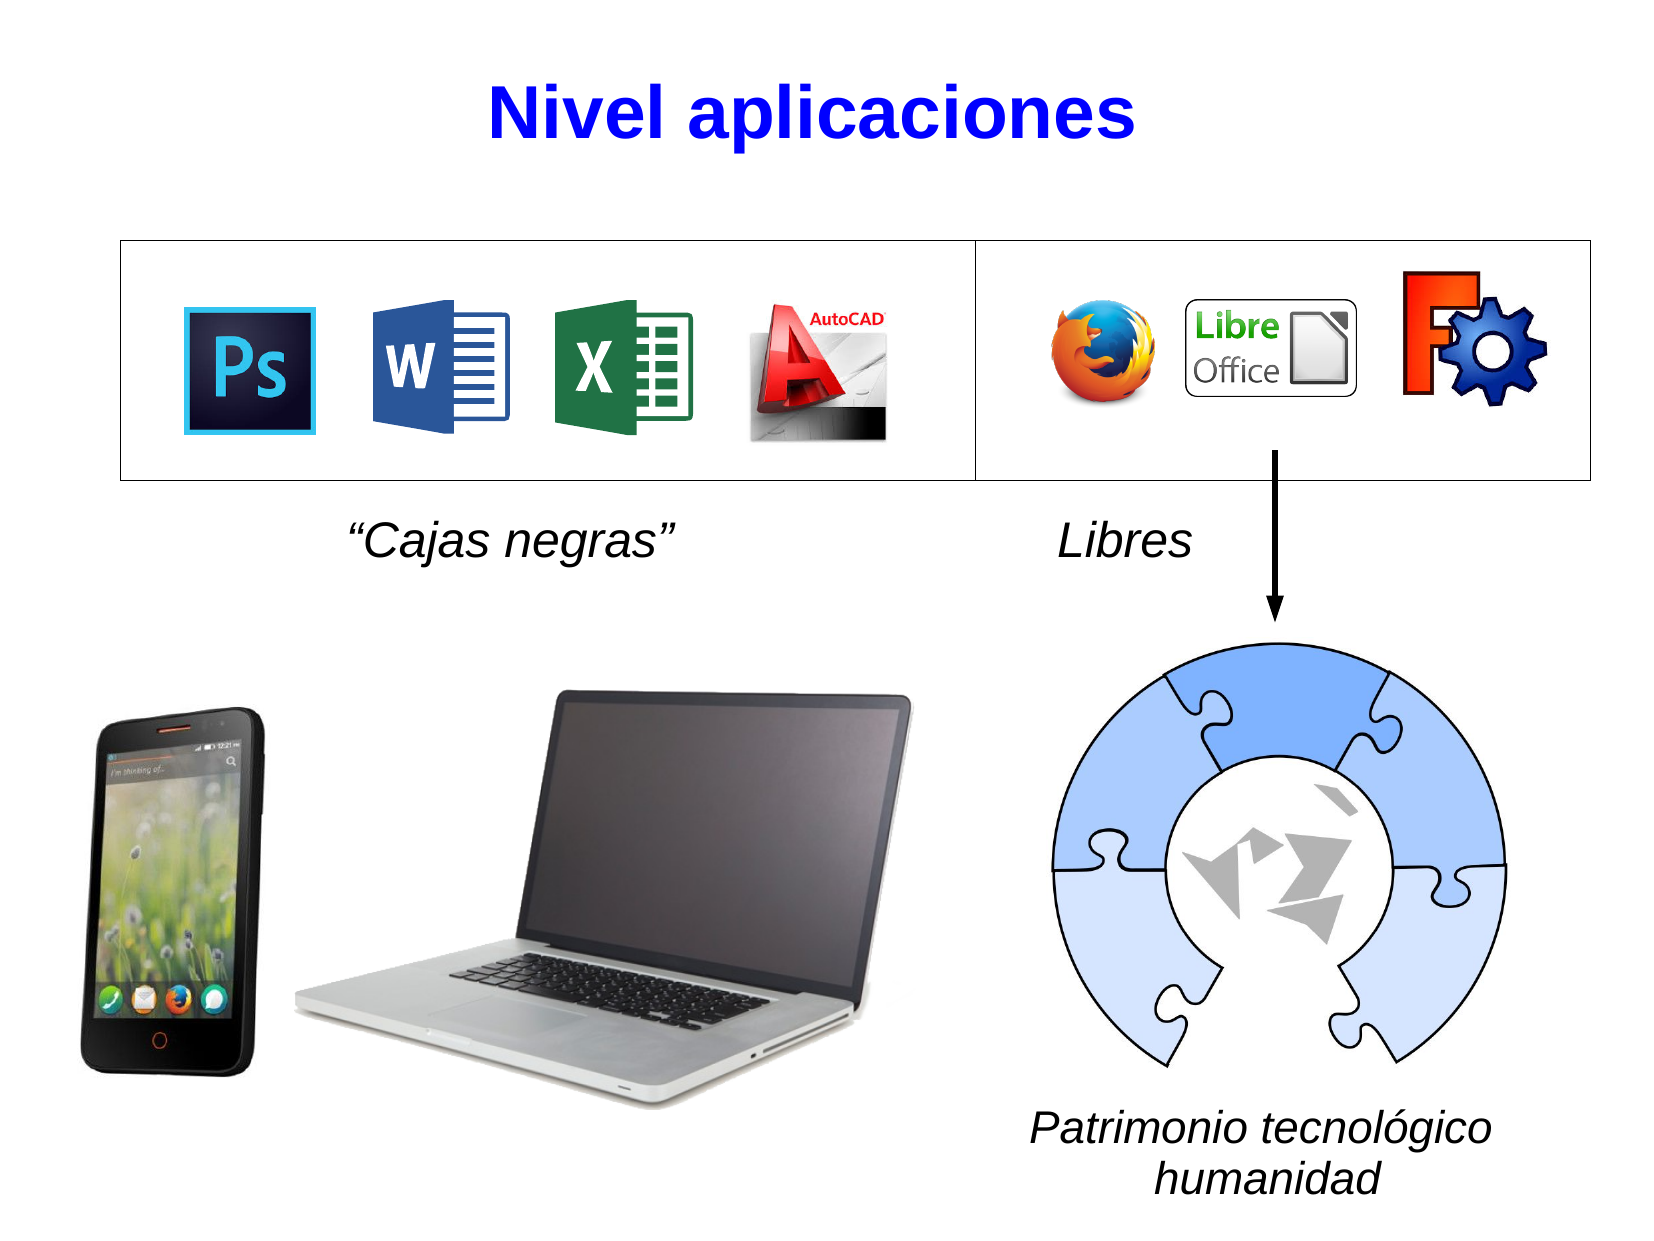

Nivel aplicaciones
“Cajas negras”
Libres
Patrimonio tecnológico
humanidad